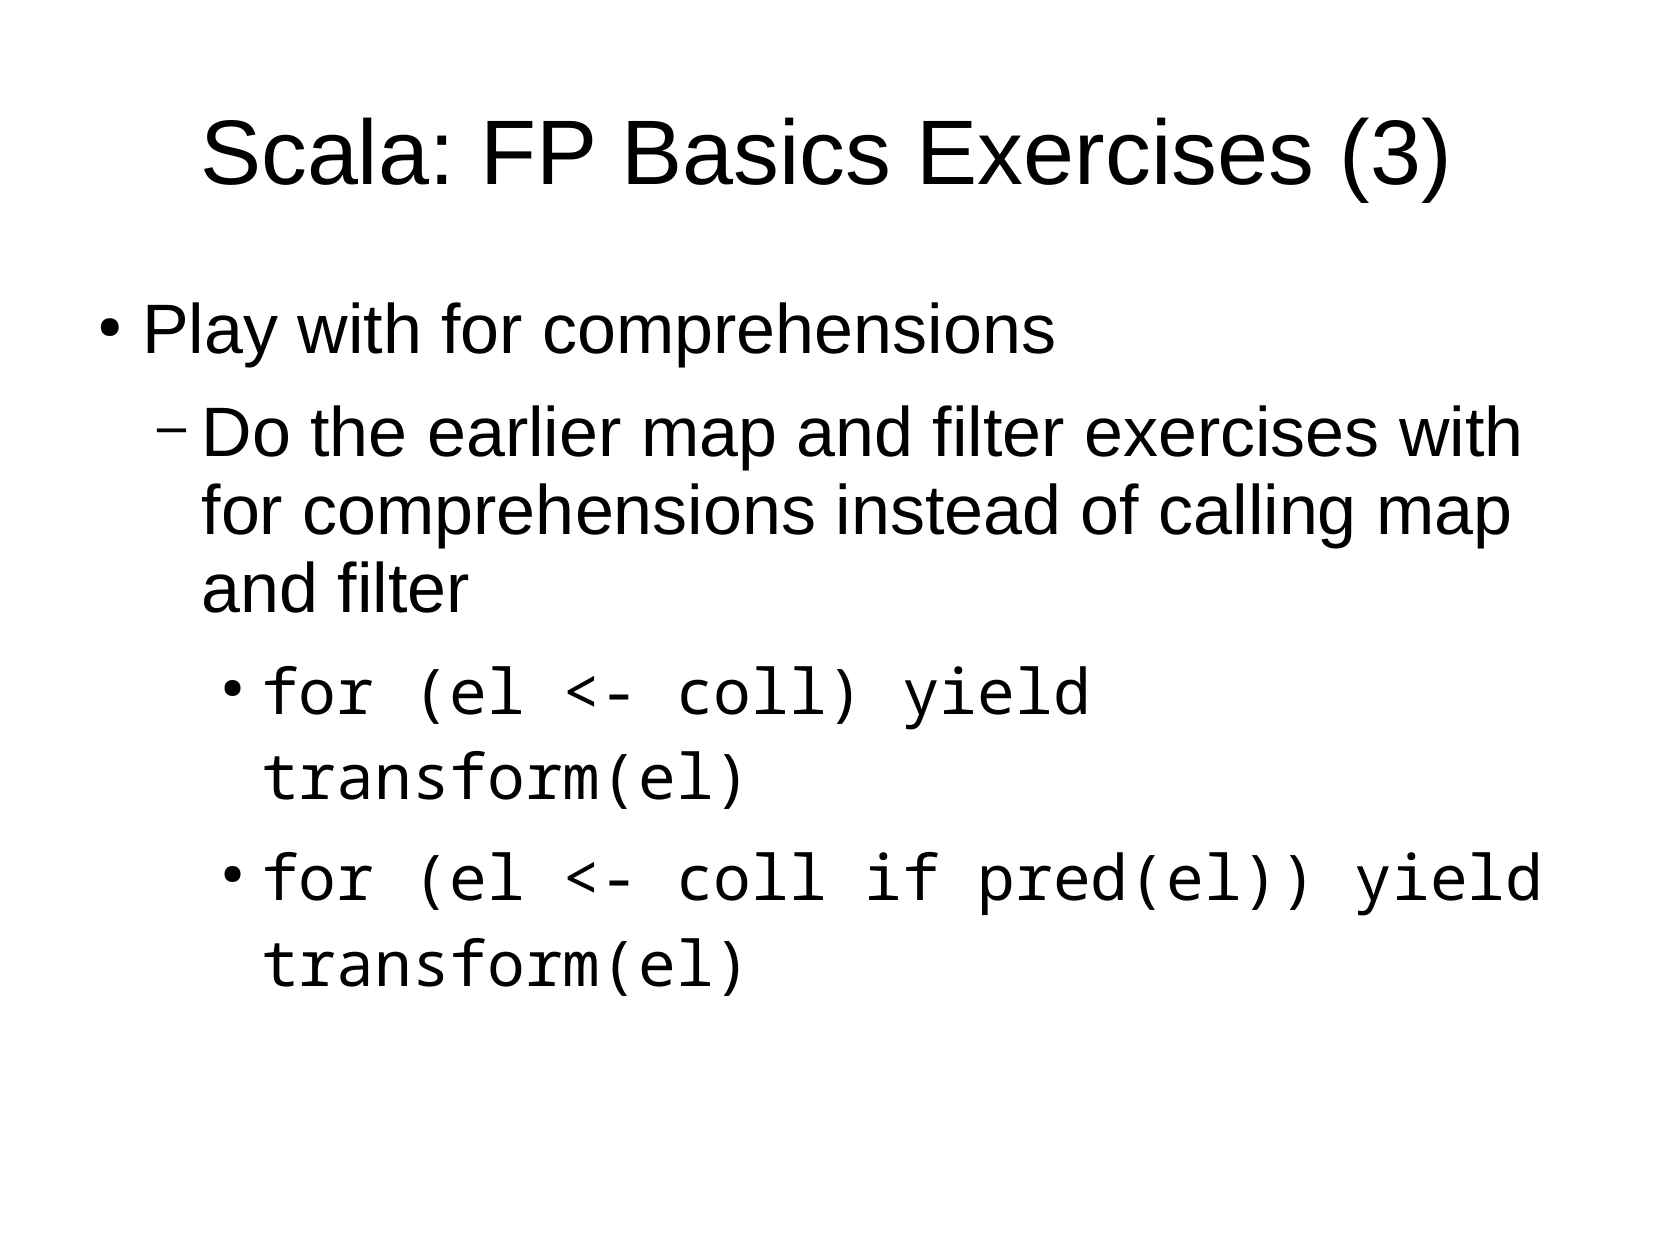

# Scala: FP Basics Exercises (3)
Play with for comprehensions
Do the earlier map and filter exercises with for comprehensions instead of calling map and filter
for (el <- coll) yield transform(el)
for (el <- coll if pred(el)) yield transform(el)